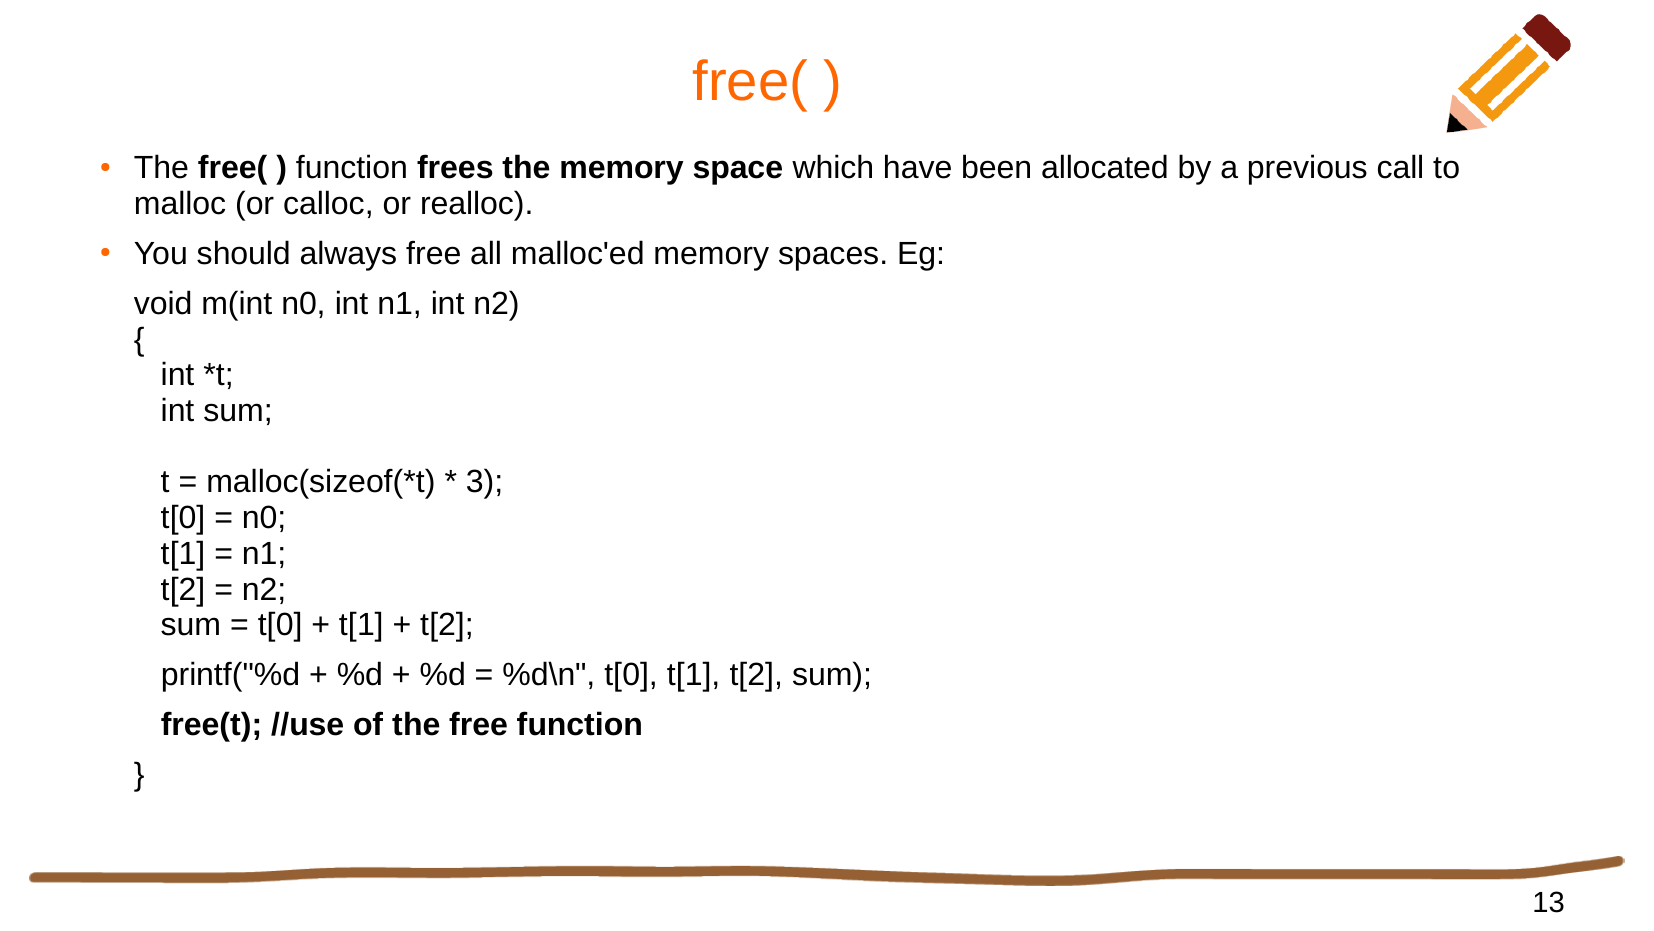

# free( )
The free( ) function frees the memory space which have been allocated by a previous call to malloc (or calloc, or realloc).
You should always free all malloc'ed memory spaces. Eg:
void m(int n0, int n1, int n2)
{
 int *t;
 int sum;
 t = malloc(sizeof(*t) * 3);
 t[0] = n0;
 t[1] = n1;
 t[2] = n2;
 sum = t[0] + t[1] + t[2];
 printf("%d + %d + %d = %d\n", t[0], t[1], t[2], sum);
 free(t); //use of the free function
}
13